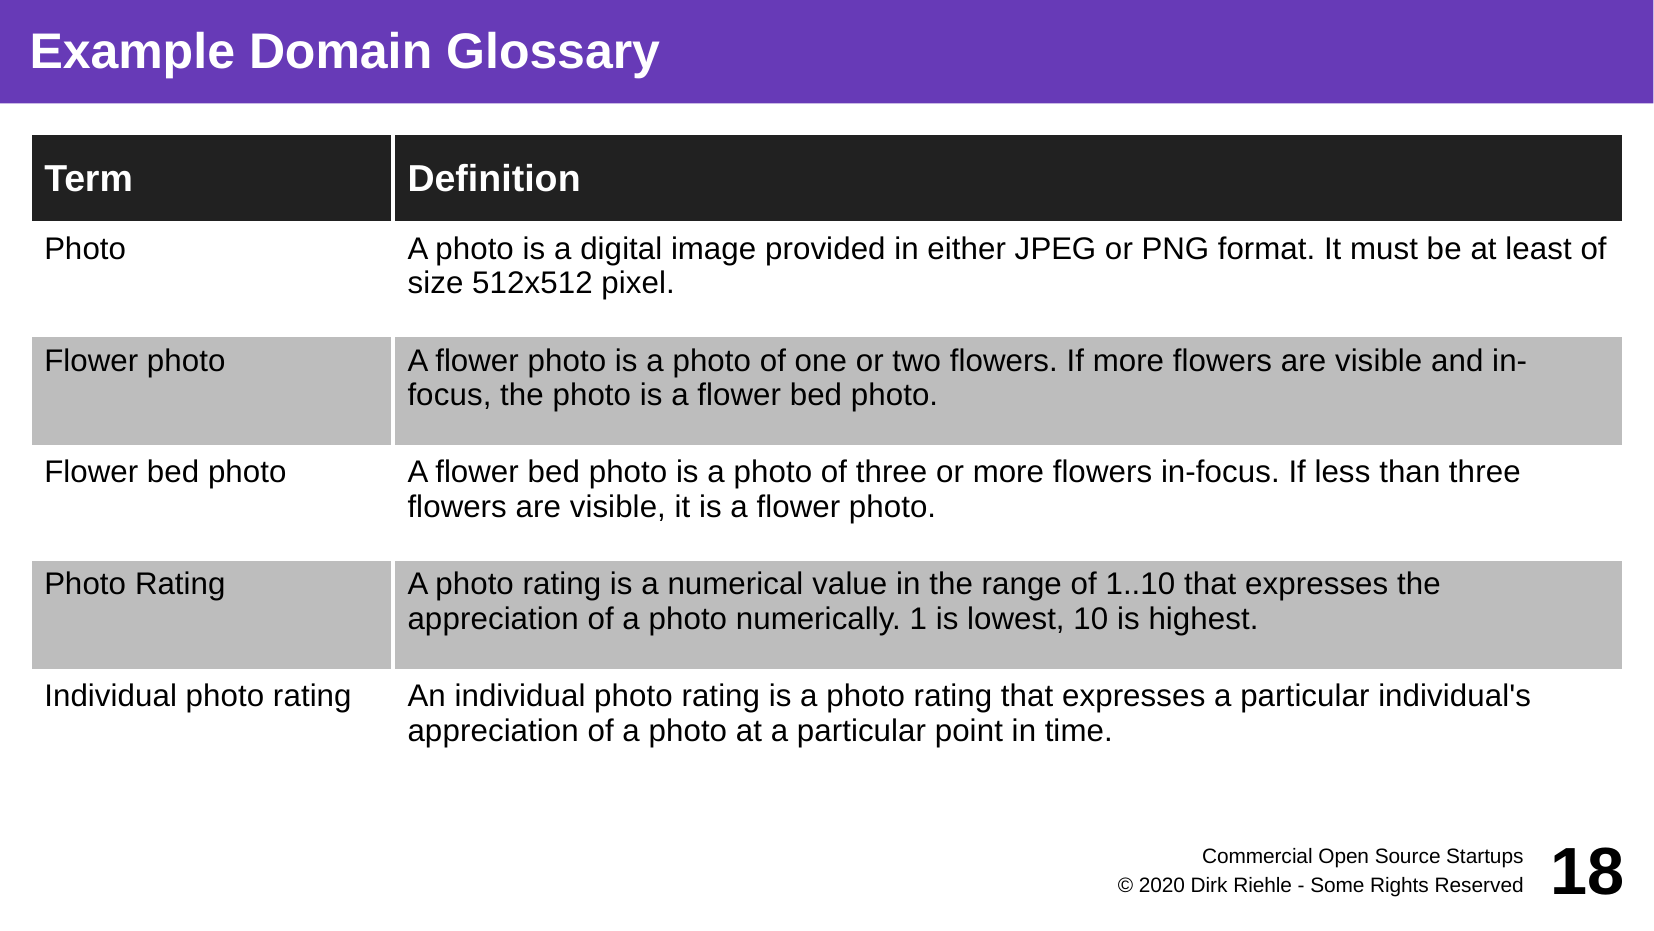

# Example Domain Glossary
| Term | Definition |
| --- | --- |
| Photo | A photo is a digital image provided in either JPEG or PNG format. It must be at least of size 512x512 pixel. |
| Flower photo | A flower photo is a photo of one or two flowers. If more flowers are visible and in-focus, the photo is a flower bed photo. |
| Flower bed photo | A flower bed photo is a photo of three or more flowers in-focus. If less than three flowers are visible, it is a flower photo. |
| Photo Rating | A photo rating is a numerical value in the range of 1..10 that expresses the appreciation of a photo numerically. 1 is lowest, 10 is highest. |
| Individual photo rating | An individual photo rating is a photo rating that expresses a particular individual's appreciation of a photo at a particular point in time. |
Commercial Open Source Startups
18
© 2020 Dirk Riehle - Some Rights Reserved